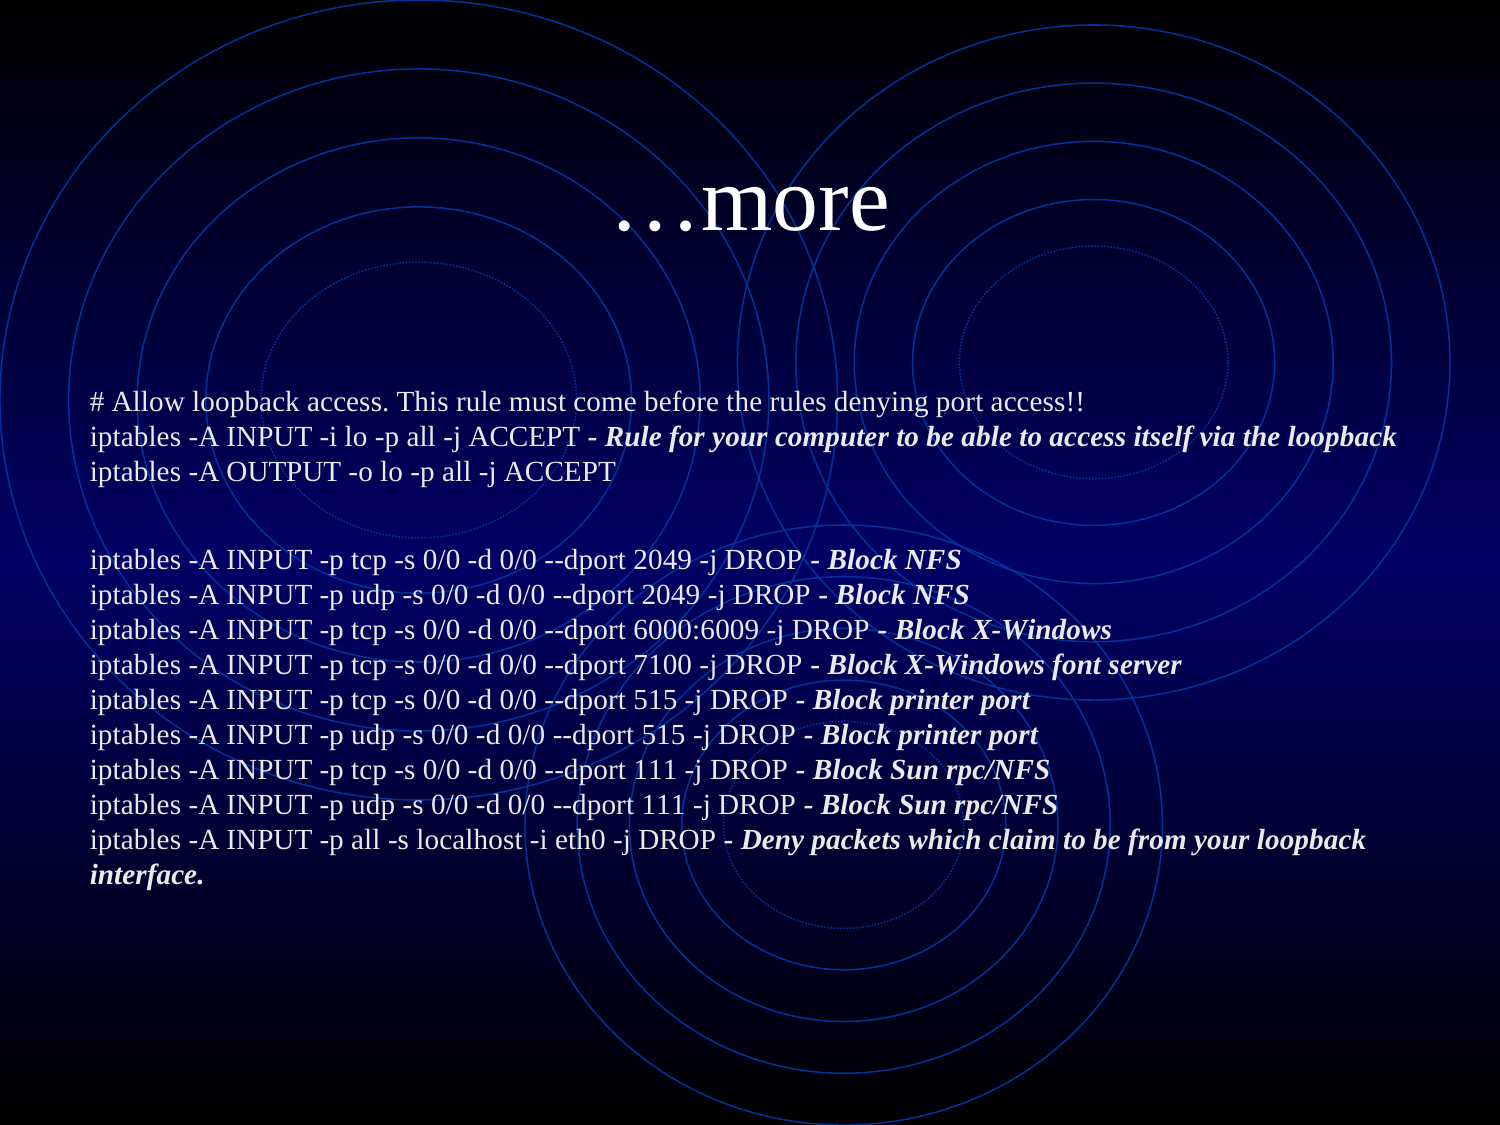

# …more
# Allow loopback access. This rule must come before the rules denying port access!! iptables -A INPUT -i lo -p all -j ACCEPT - Rule for your computer to be able to access itself via the loopback iptables -A OUTPUT -o lo -p all -j ACCEPT
iptables -A INPUT -p tcp -s 0/0 -d 0/0 --dport 2049 -j DROP - Block NFS
iptables -A INPUT -p udp -s 0/0 -d 0/0 --dport 2049 -j DROP - Block NFS
iptables -A INPUT -p tcp -s 0/0 -d 0/0 --dport 6000:6009 -j DROP - Block X-Windows
iptables -A INPUT -p tcp -s 0/0 -d 0/0 --dport 7100 -j DROP - Block X-Windows font server
iptables -A INPUT -p tcp -s 0/0 -d 0/0 --dport 515 -j DROP - Block printer port
iptables -A INPUT -p udp -s 0/0 -d 0/0 --dport 515 -j DROP - Block printer port
iptables -A INPUT -p tcp -s 0/0 -d 0/0 --dport 111 -j DROP - Block Sun rpc/NFS
iptables -A INPUT -p udp -s 0/0 -d 0/0 --dport 111 -j DROP - Block Sun rpc/NFS
iptables -A INPUT -p all -s localhost -i eth0 -j DROP - Deny packets which claim to be from your loopback interface.